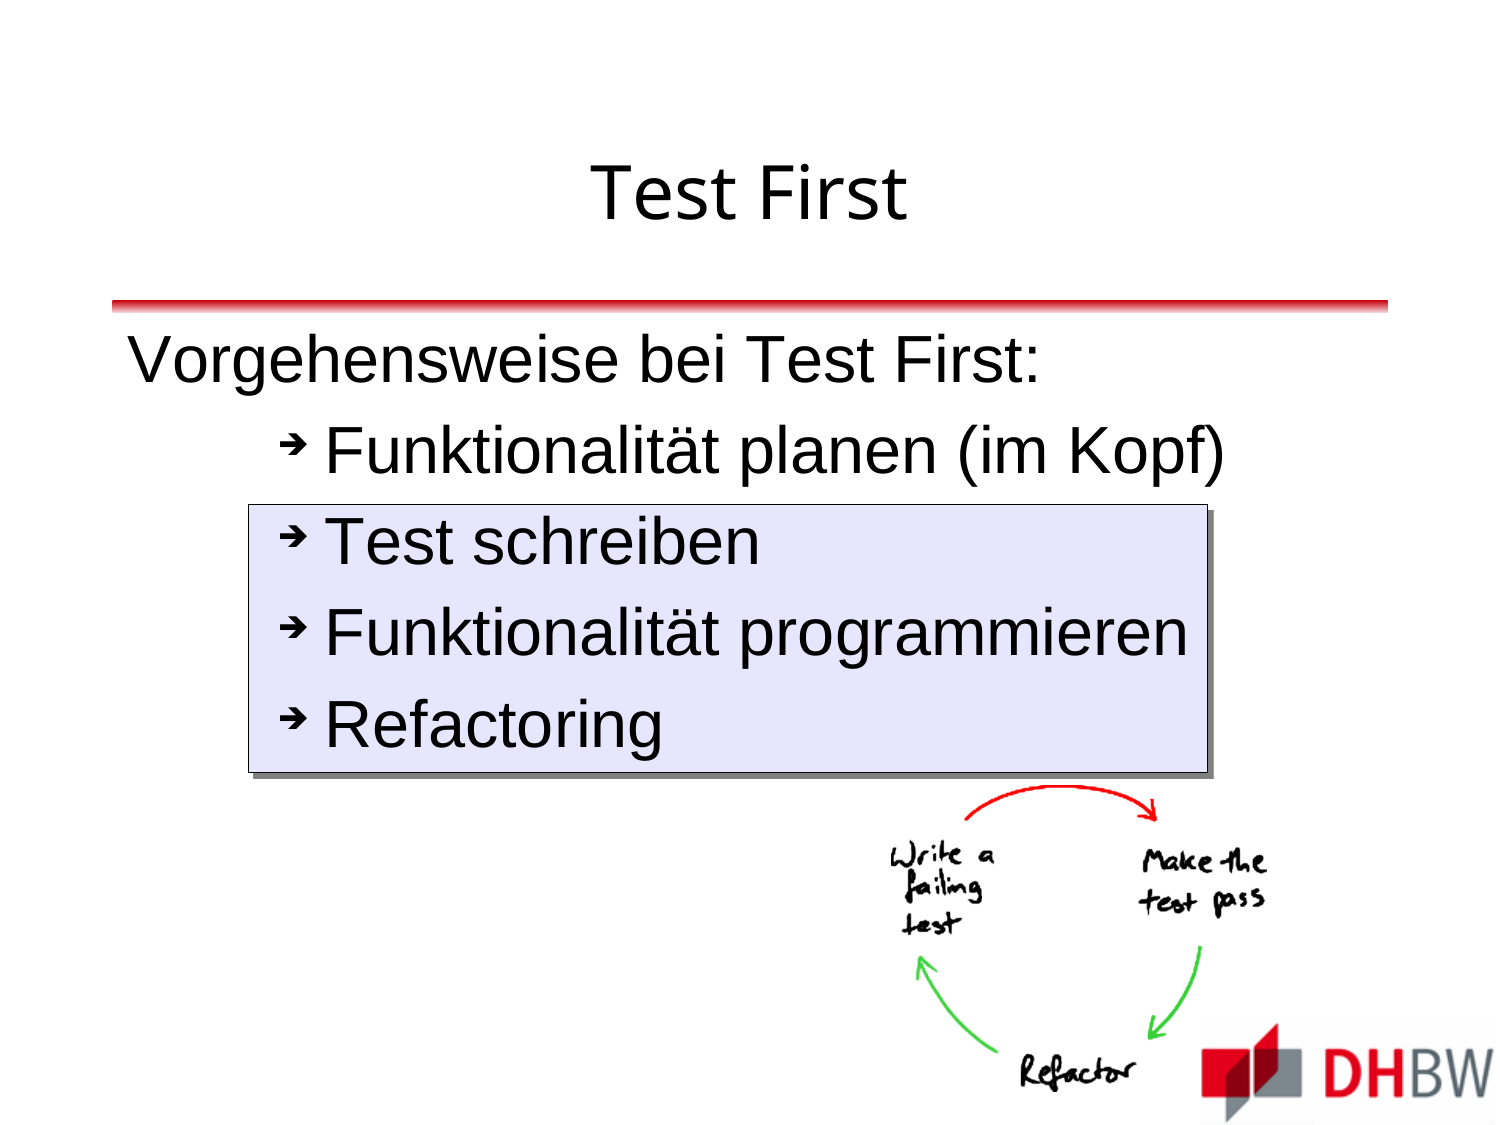

Test First
# Vorgehensweise bei Test First:
Funktionalität planen (im Kopf)
Test schreiben
Funktionalität programmieren
Refactoring